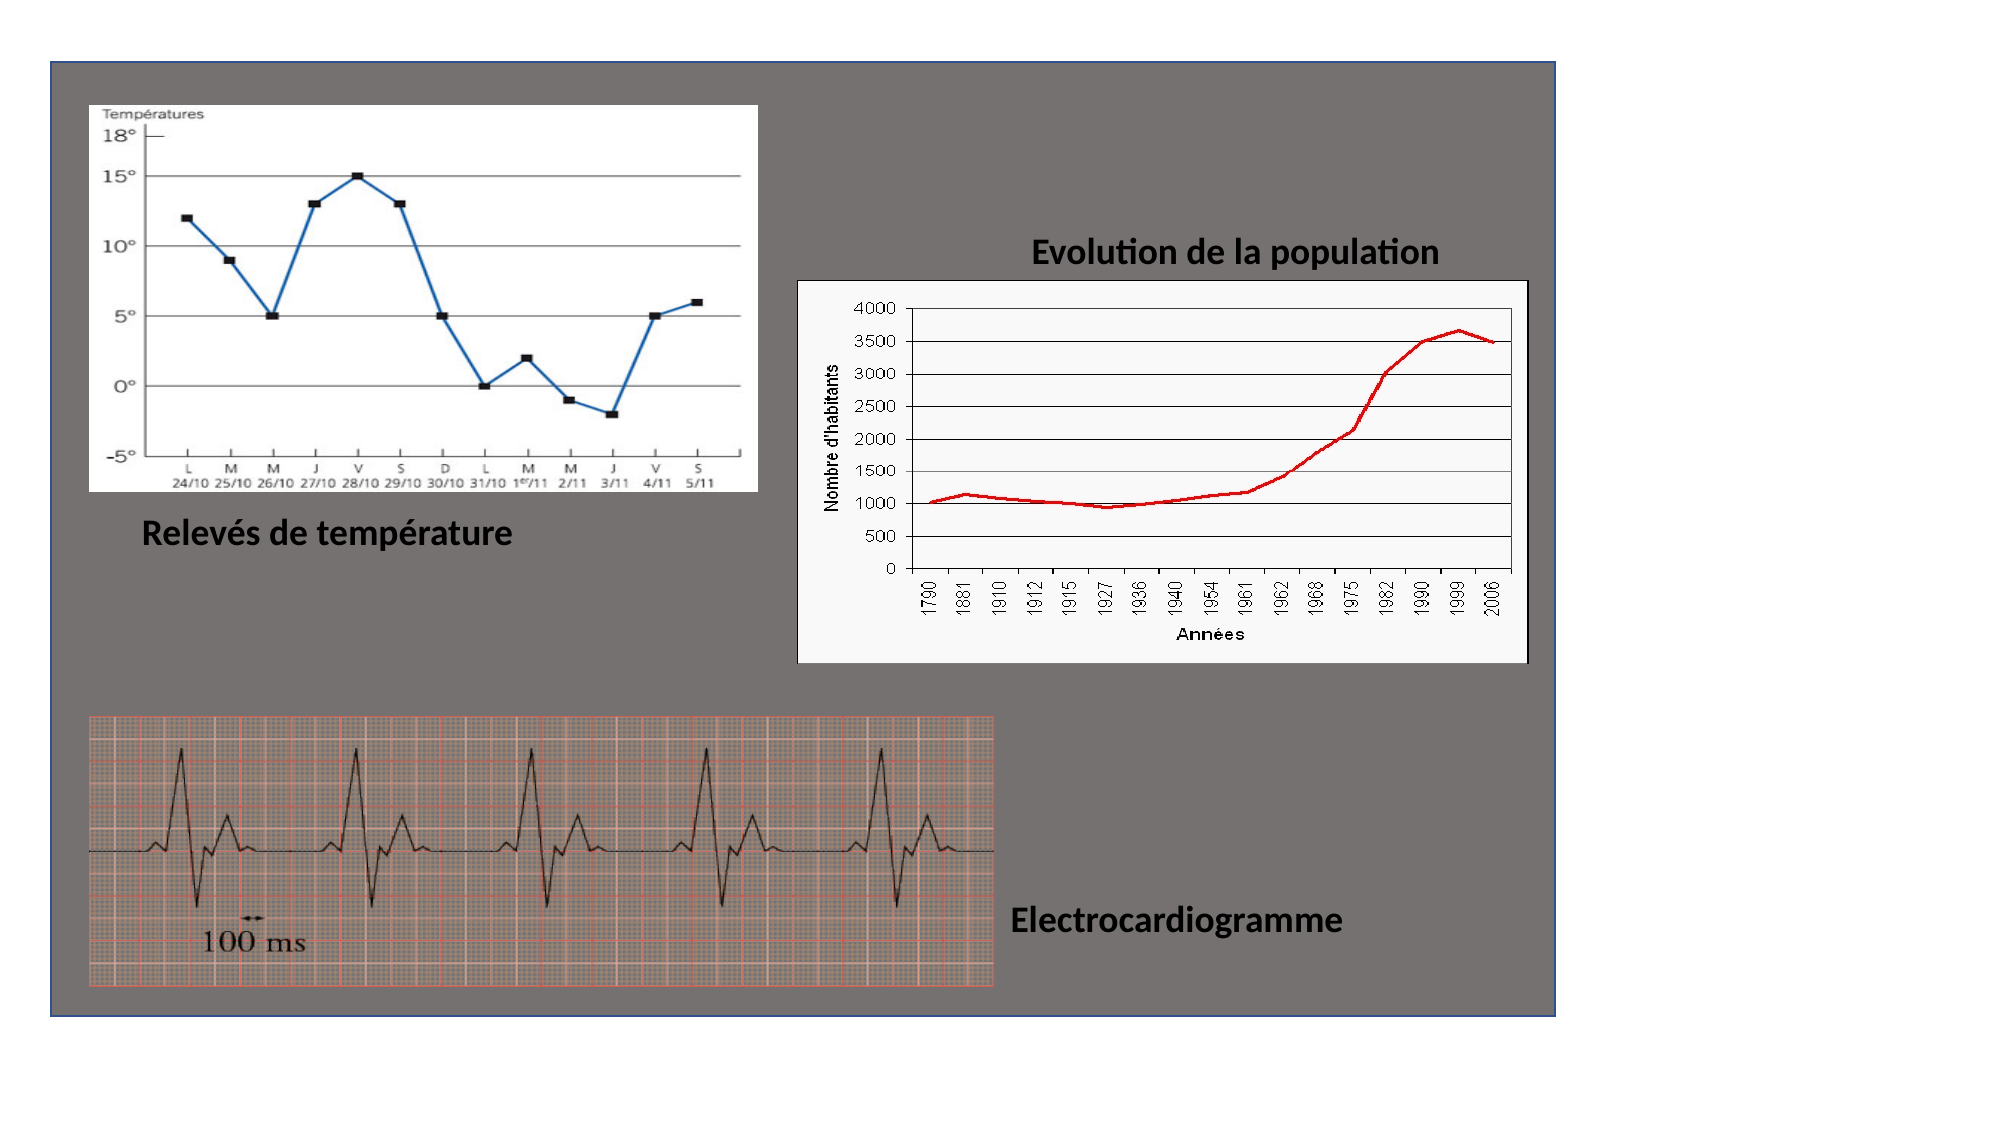

Evolution de la population
Relevés de température
Electrocardiogramme